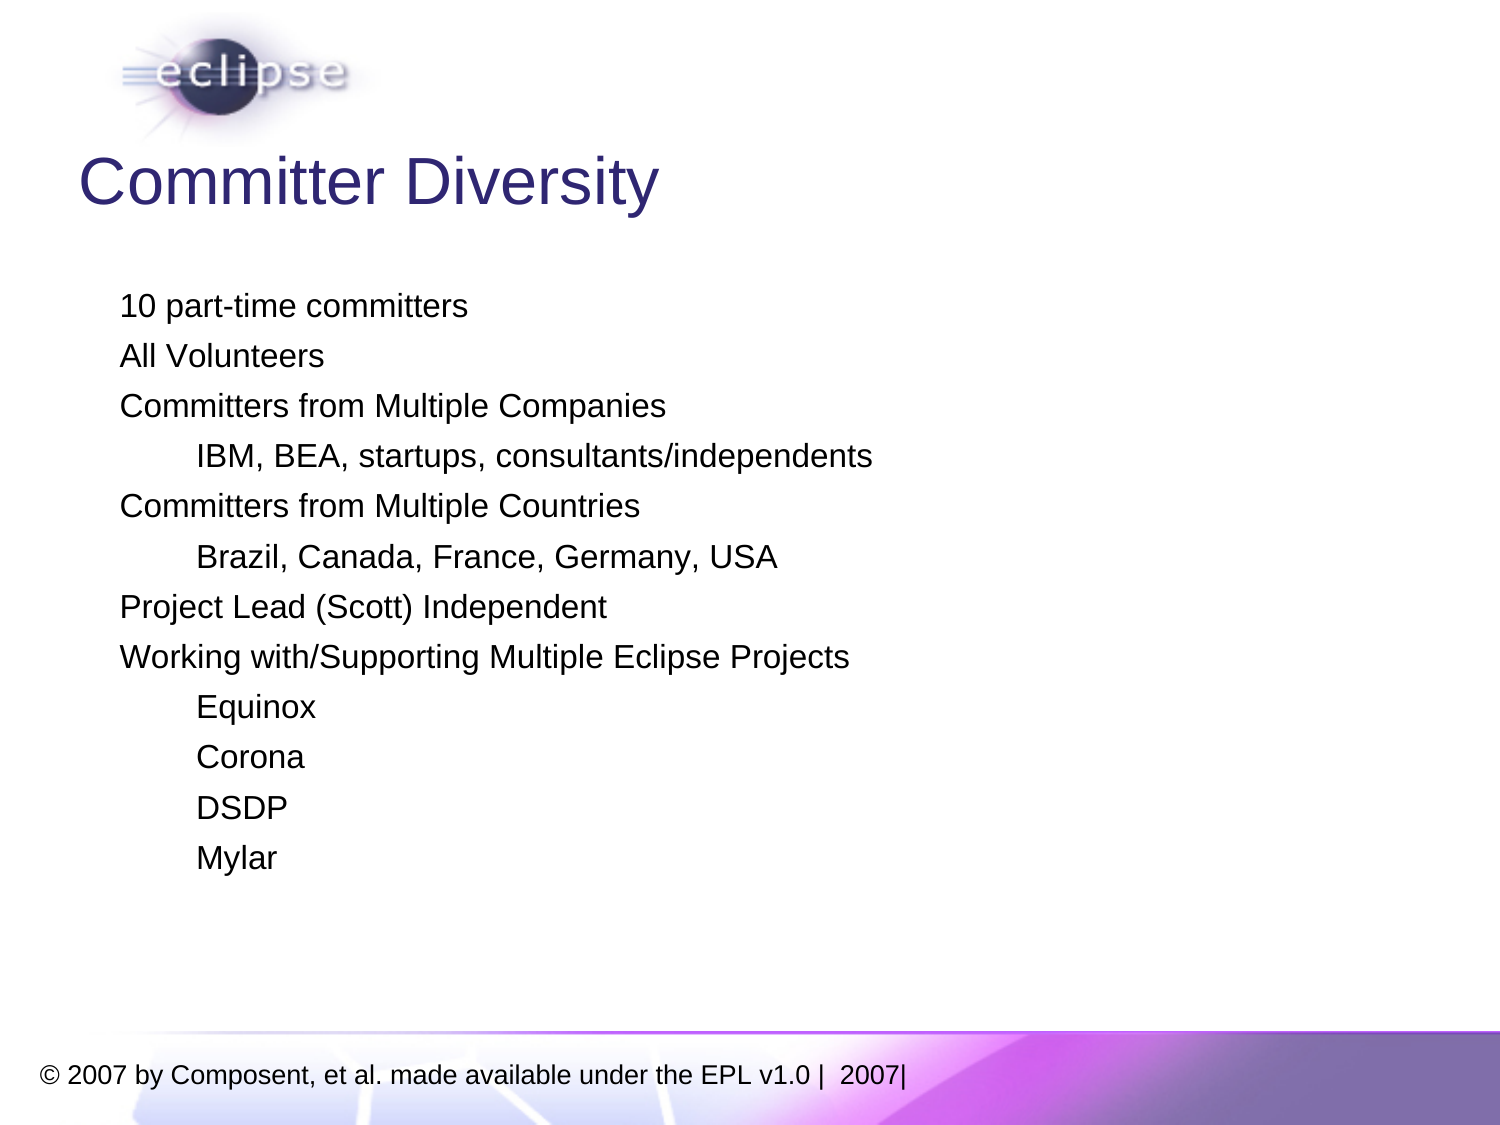

# Committer Diversity
10 part-time committers
All Volunteers
Committers from Multiple Companies
IBM, BEA, startups, consultants/independents
Committers from Multiple Countries
Brazil, Canada, France, Germany, USA
Project Lead (Scott) Independent
Working with/Supporting Multiple Eclipse Projects
Equinox
Corona
DSDP
Mylar